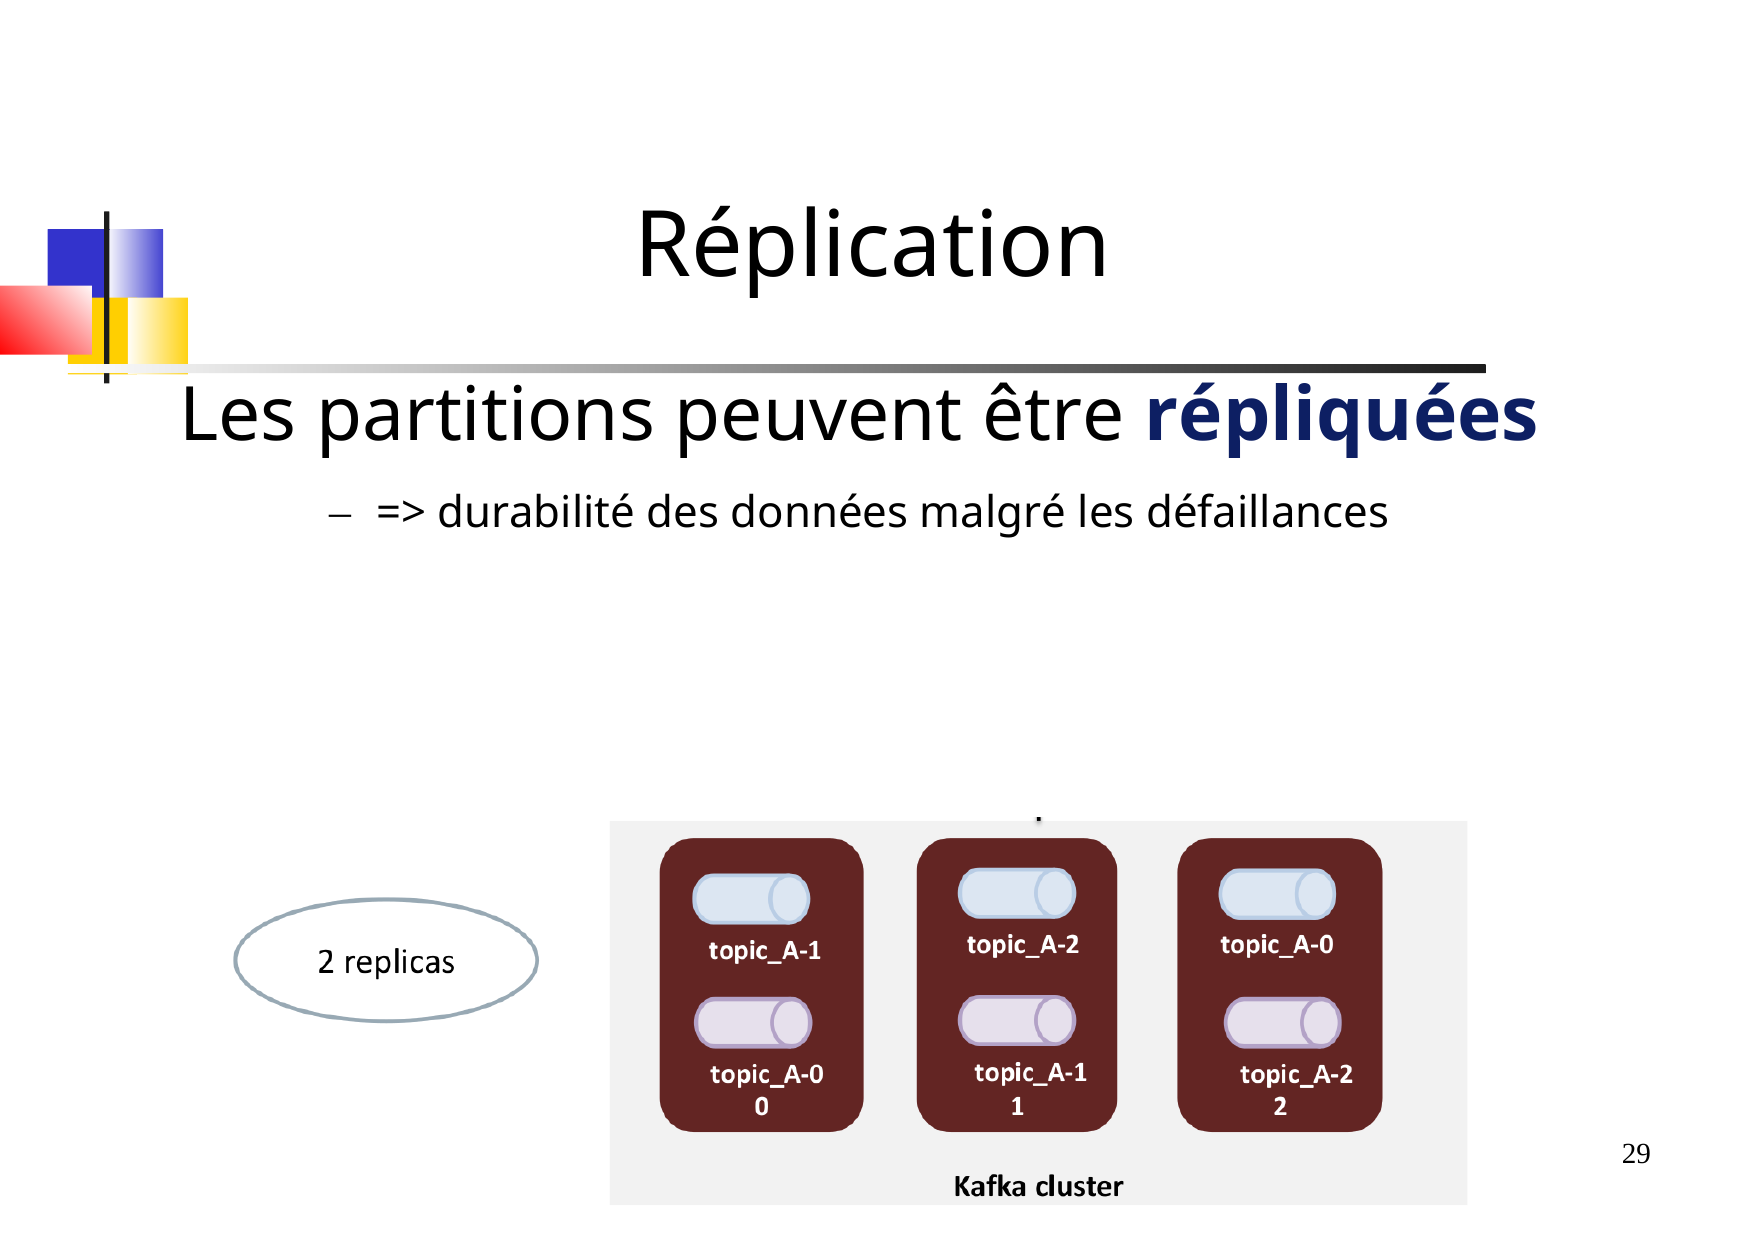

# Réplication
Les partitions peuvent être répliquées
=> durabilité des données malgré les défaillances